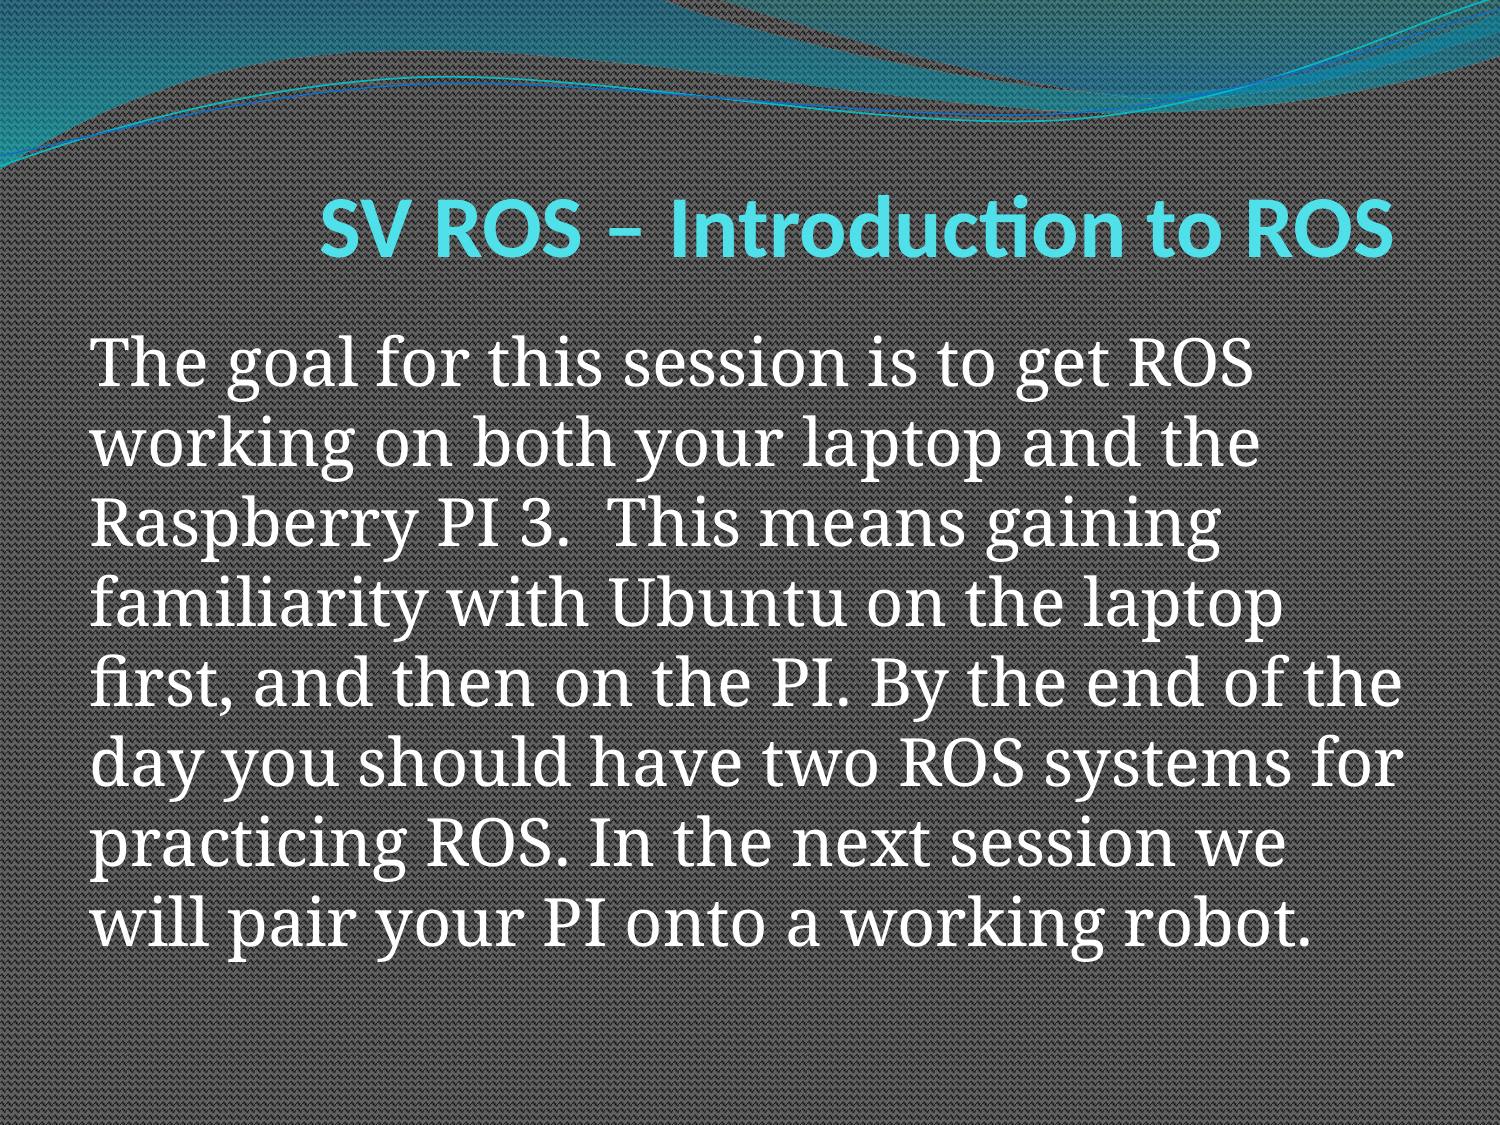

# SV ROS – Introduction to ROS
The goal for this session is to get ROS working on both your laptop and the Raspberry PI 3. This means gaining familiarity with Ubuntu on the laptop first, and then on the PI. By the end of the day you should have two ROS systems for practicing ROS. In the next session we will pair your PI onto a working robot.